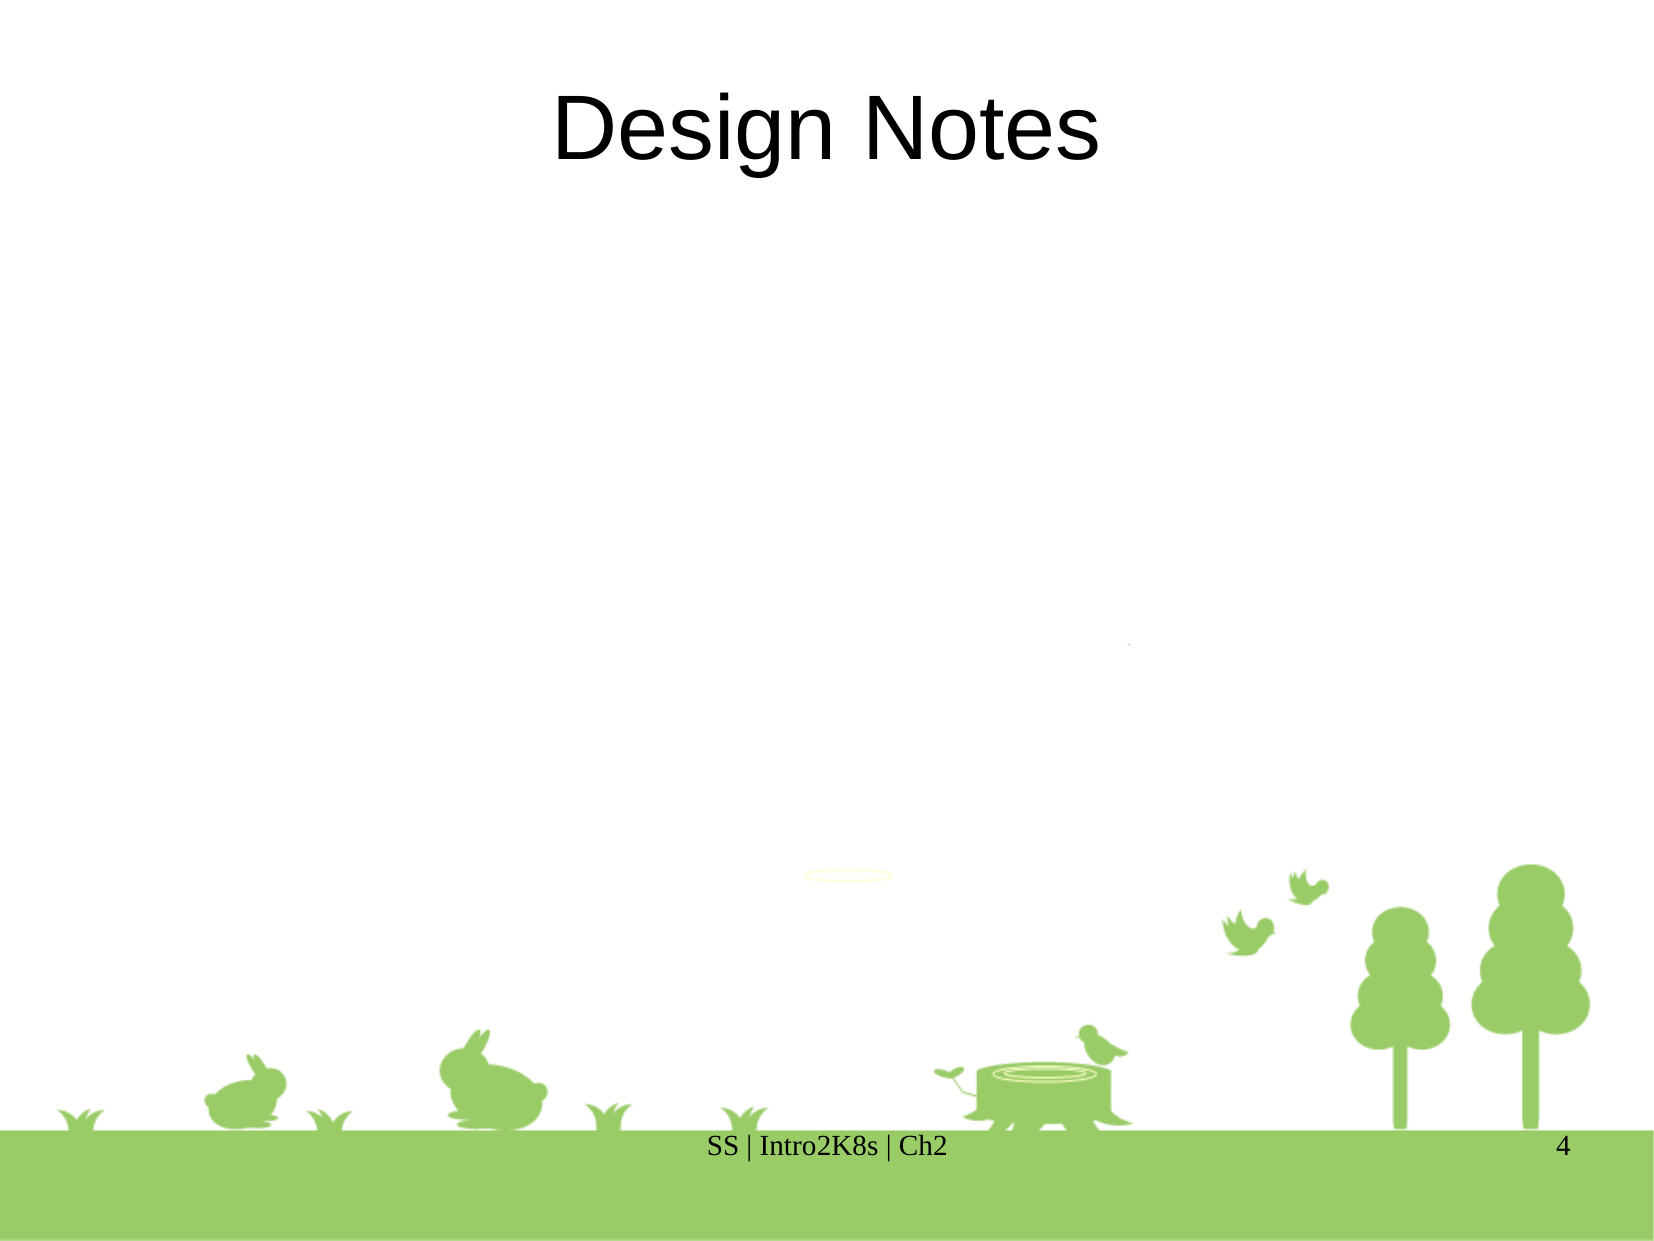

# Design Notes
SS | Intro2K8s | Ch2
4